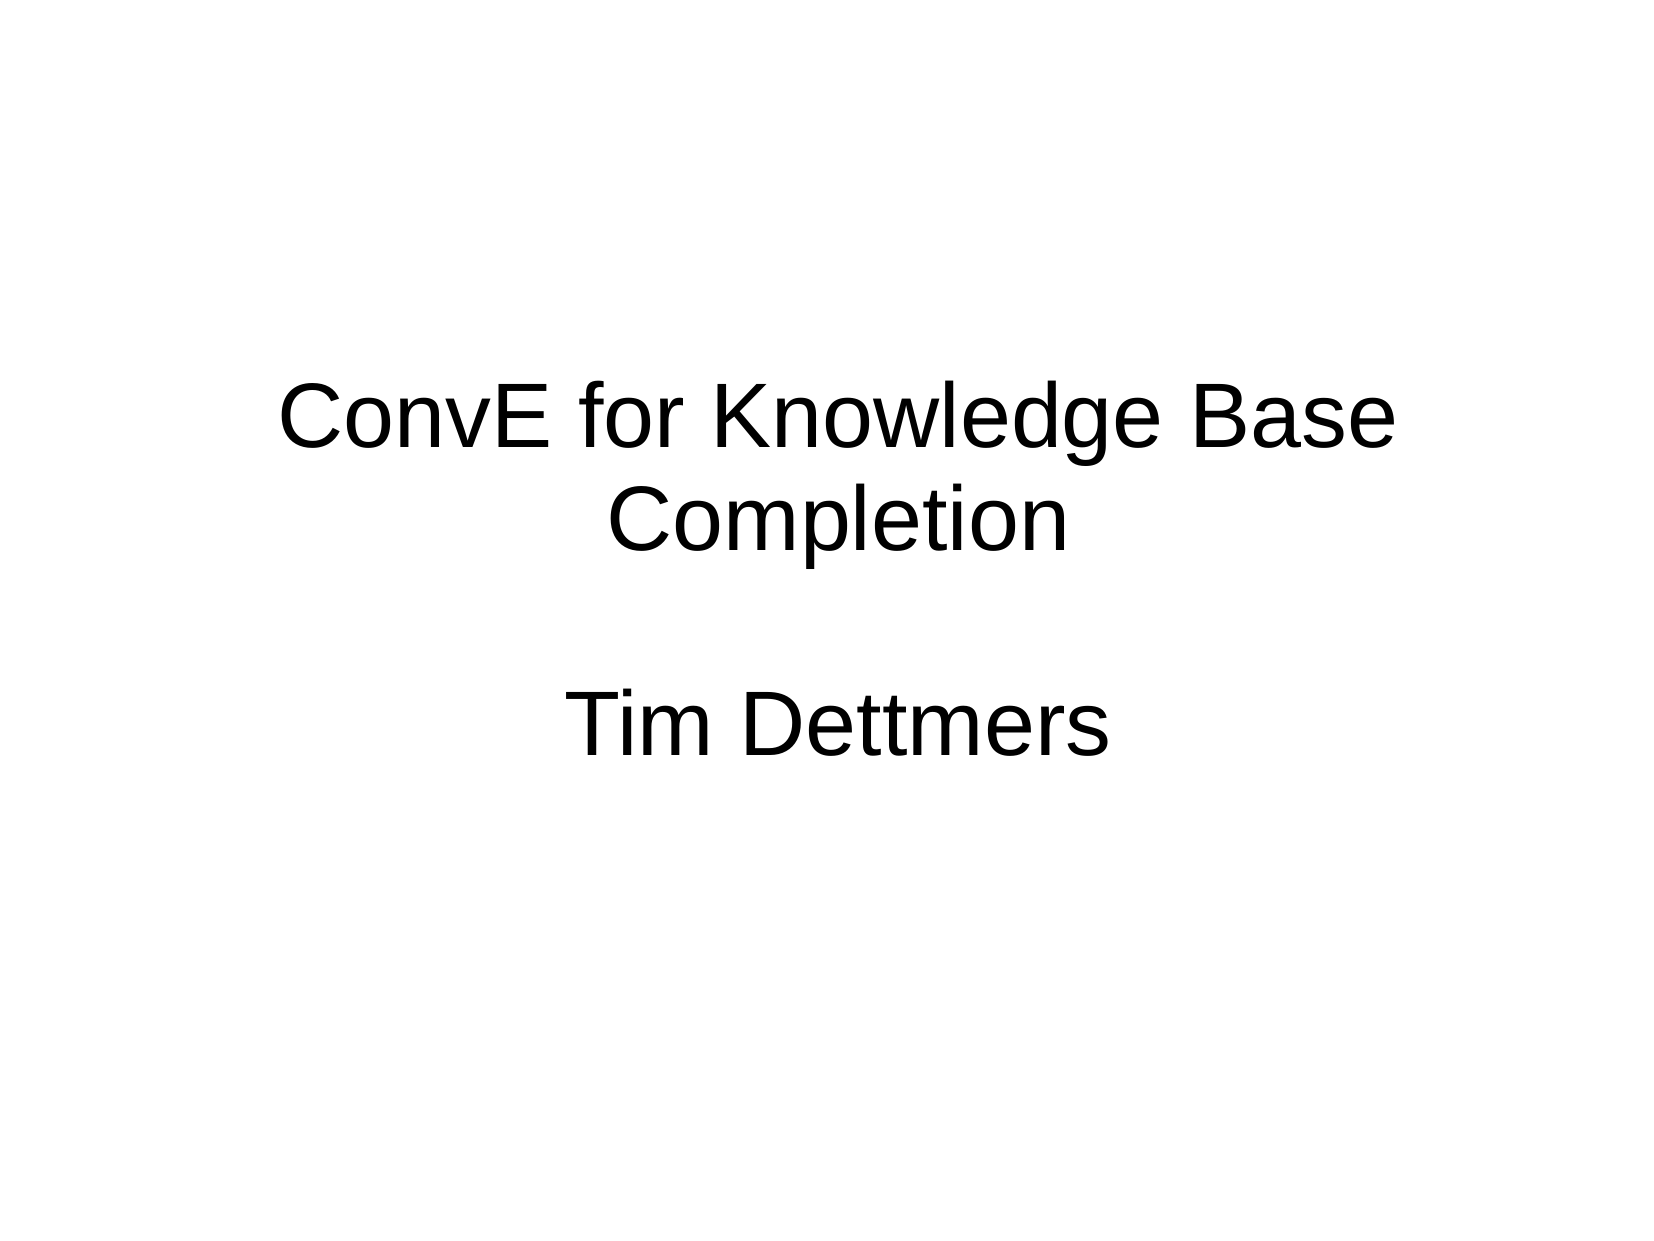

# ConvE for Knowledge Base Completion Tim Dettmers